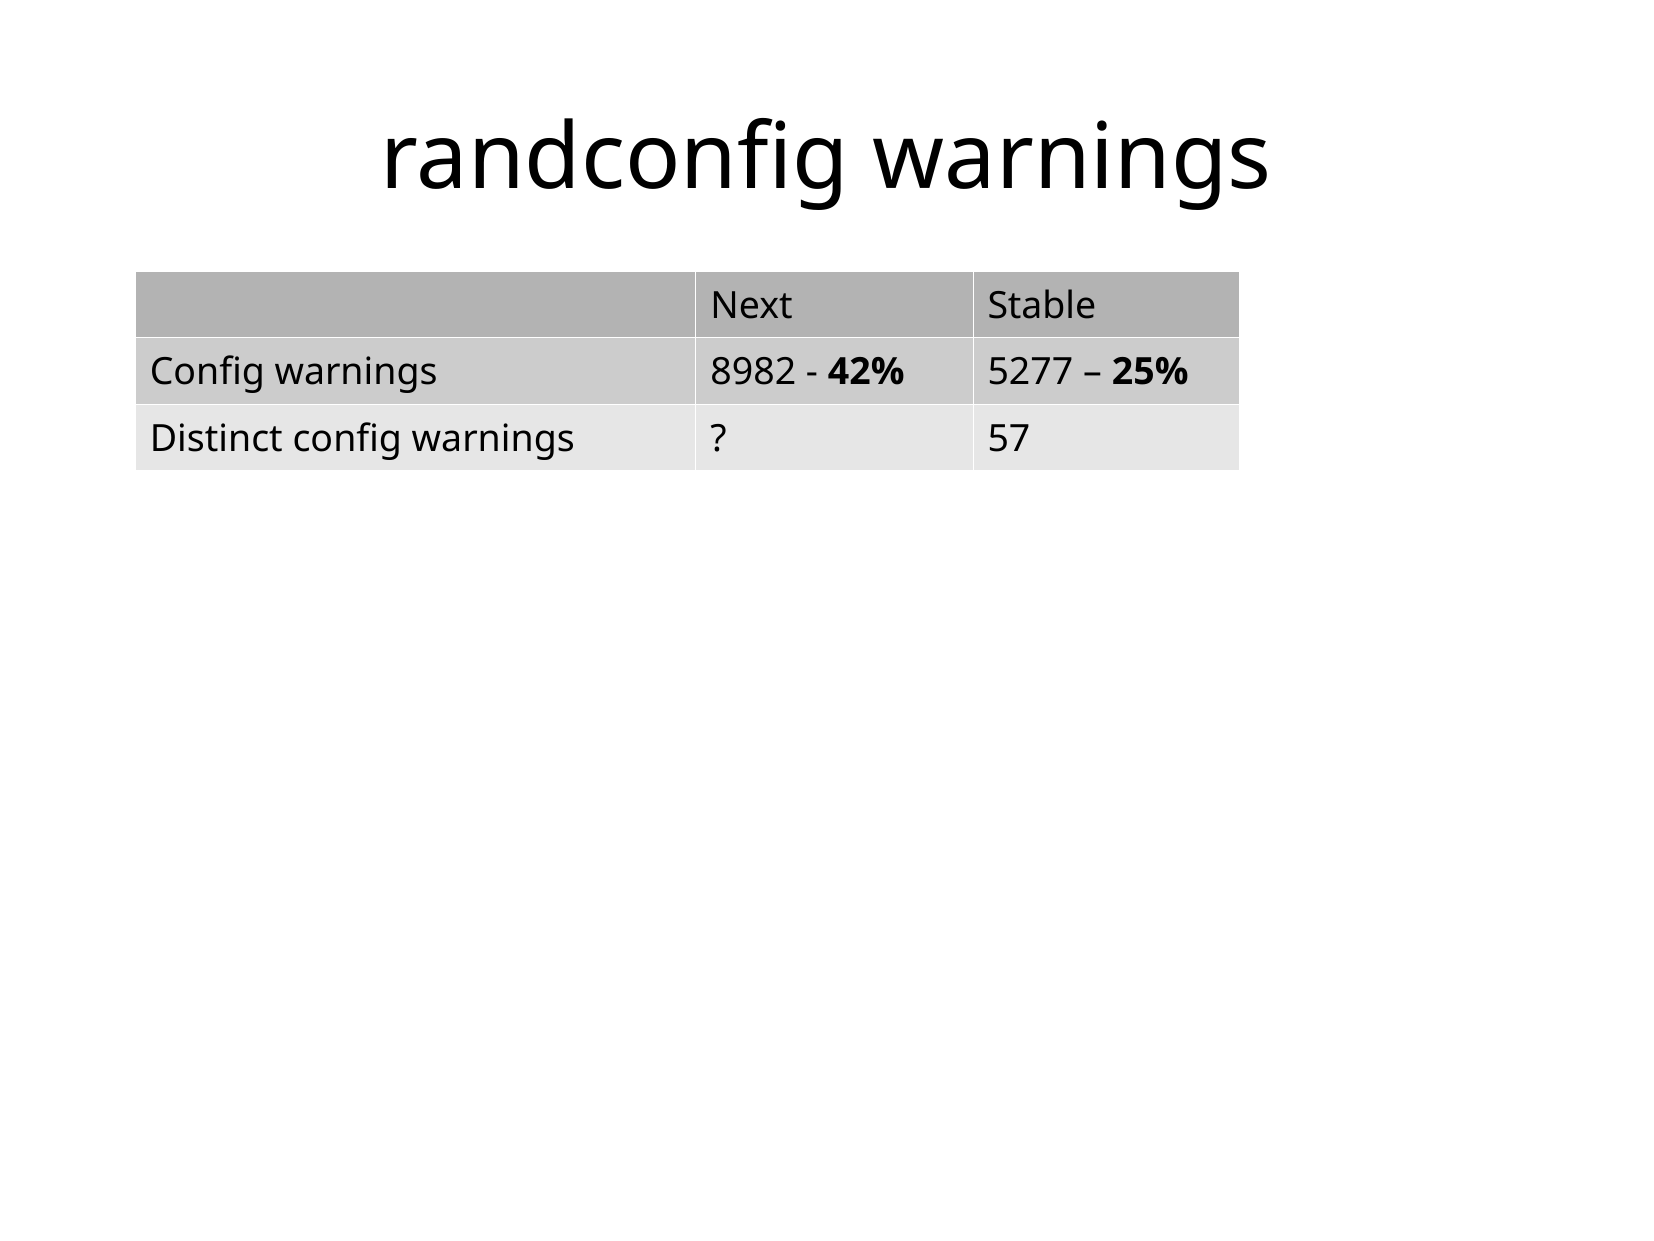

# randconfig warnings
| | Next | Stable |
| --- | --- | --- |
| Config warnings | 8982 - 42% | 5277 – 25% |
| Distinct config warnings | ? | 57 |